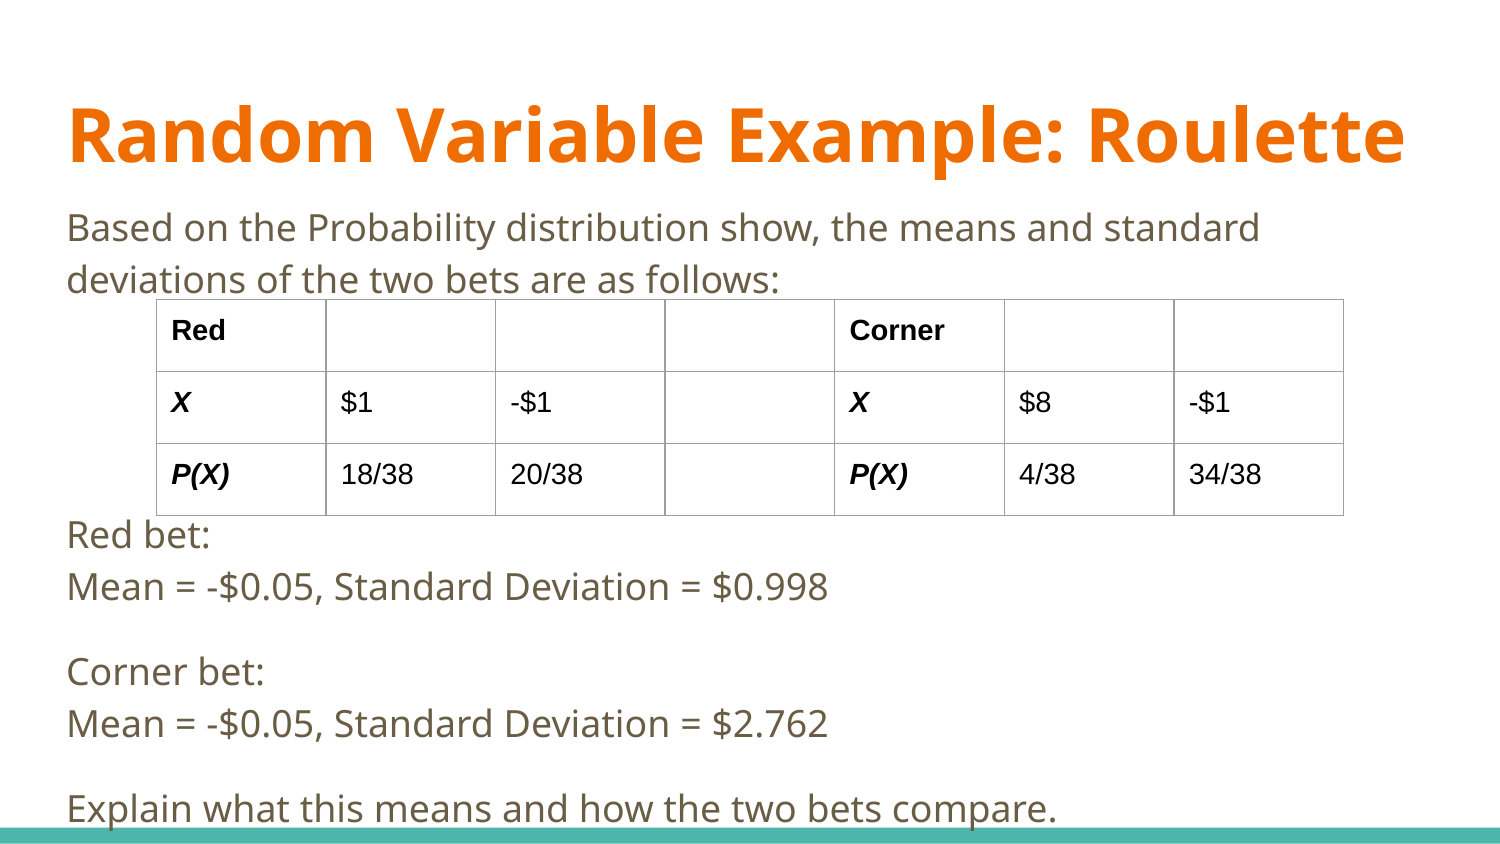

# Random Variable Example: Roulette
Based on the Probability distribution show, the means and standard deviations of the two bets are as follows:
Red bet:
Mean = -$0.05, Standard Deviation = $0.998
Corner bet:
Mean = -$0.05, Standard Deviation = $2.762
Explain what this means and how the two bets compare.
| Red | | | | Corner | | |
| --- | --- | --- | --- | --- | --- | --- |
| X | $1 | -$1 | | X | $8 | -$1 |
| P(X) | 18/38 | 20/38 | | P(X) | 4/38 | 34/38 |